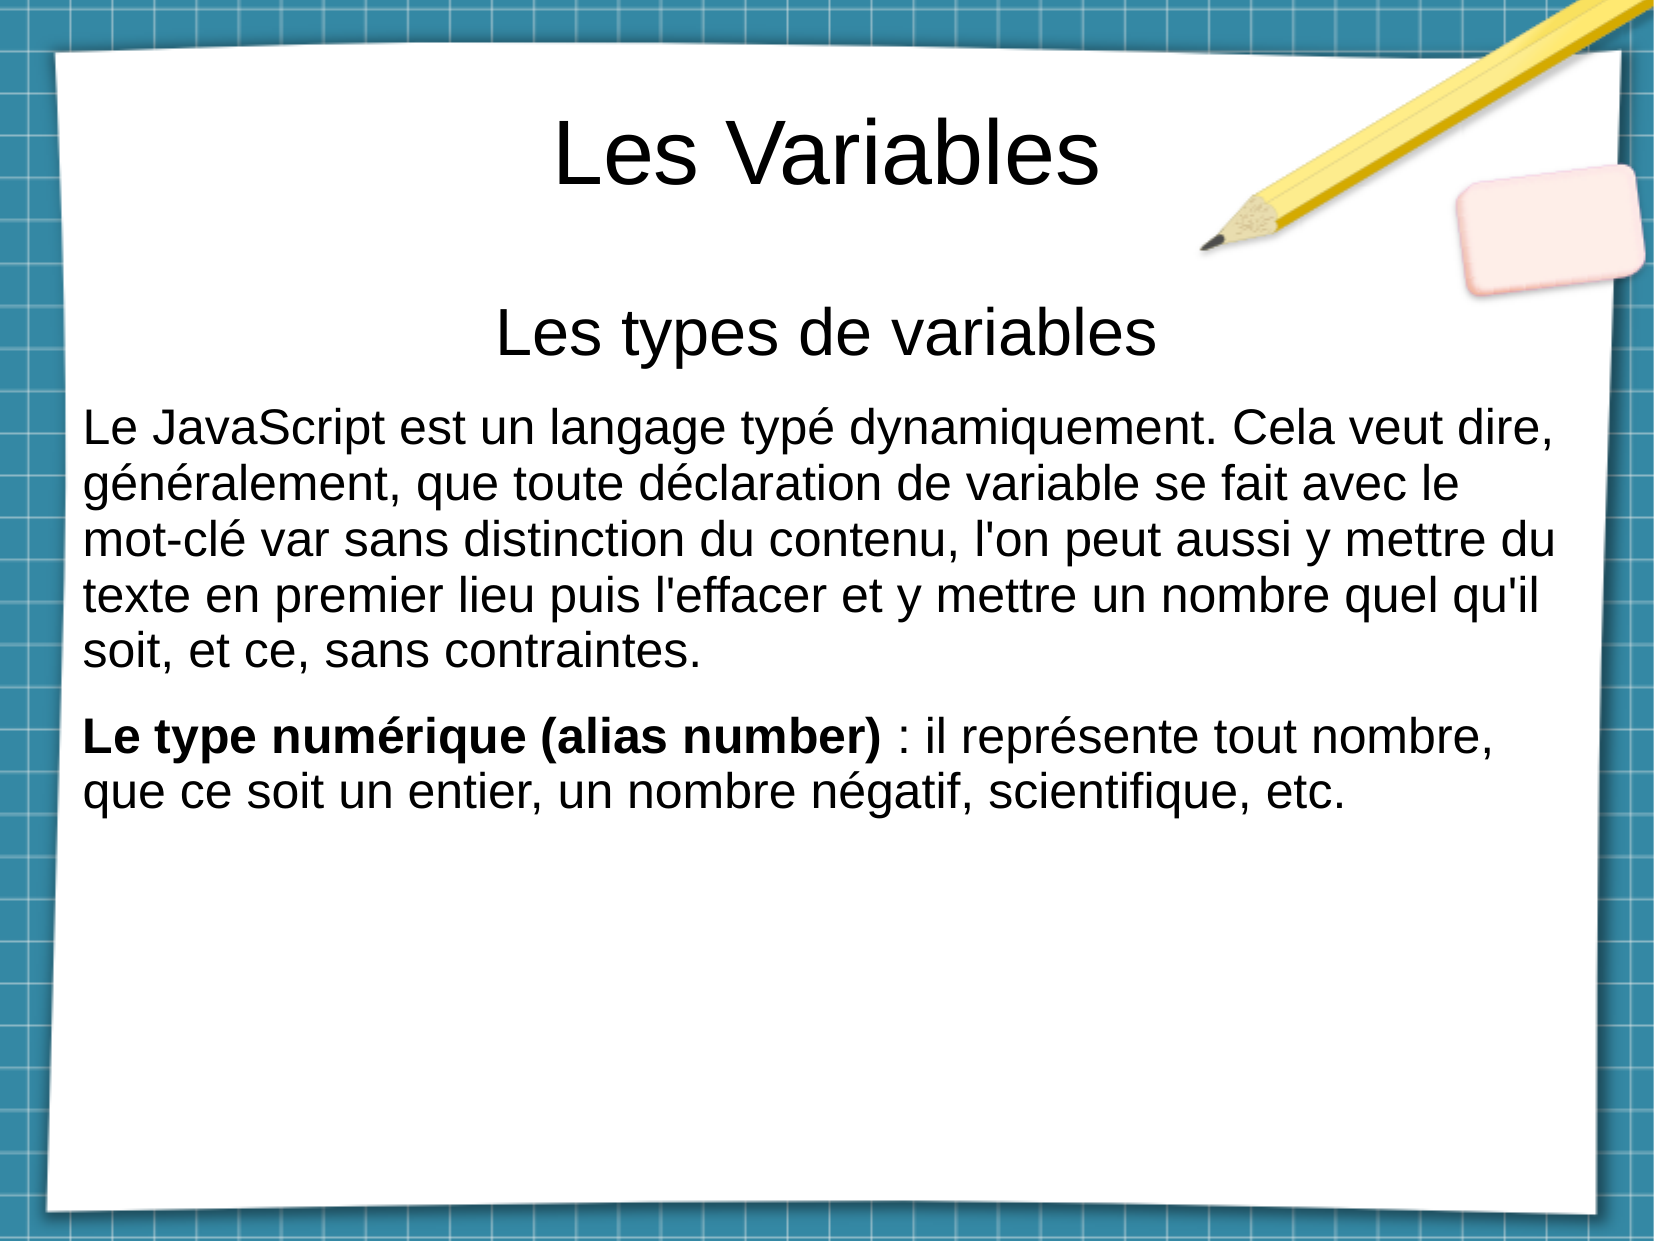

# Les Variables
Les types de variables
Le JavaScript est un langage typé dynamiquement. Cela veut dire, généralement, que toute déclaration de variable se fait avec le mot-clé var sans distinction du contenu, l'on peut aussi y mettre du texte en premier lieu puis l'effacer et y mettre un nombre quel qu'il soit, et ce, sans contraintes.
Le type numérique (alias number) : il représente tout nombre, que ce soit un entier, un nombre négatif, scientifique, etc.